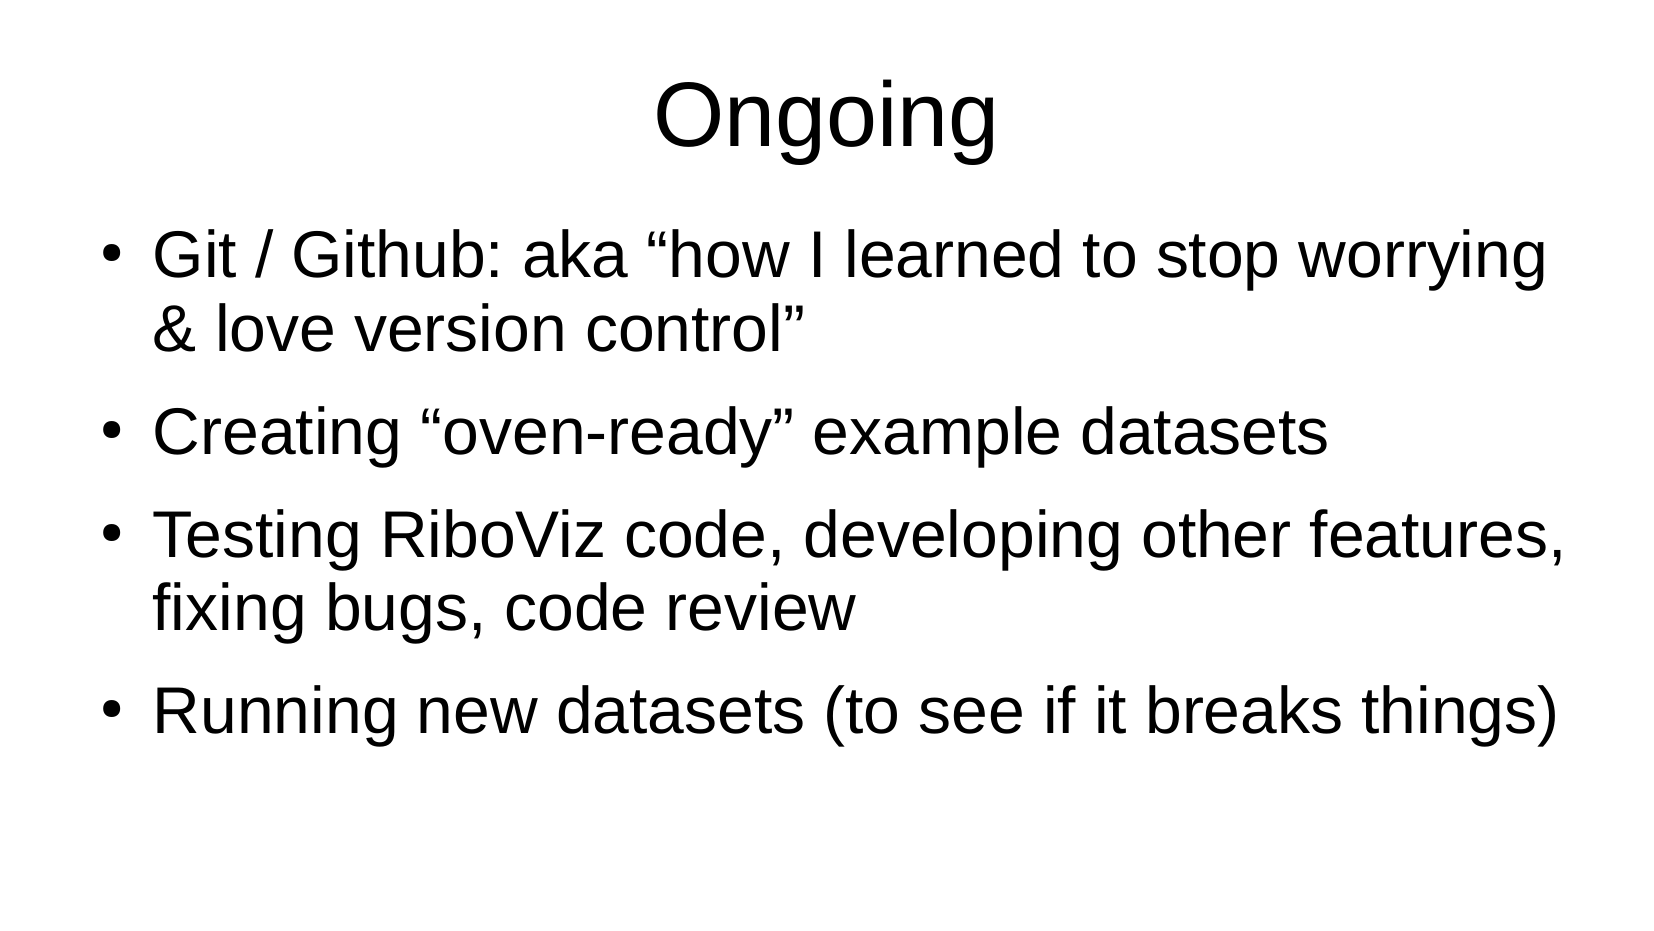

# Ongoing
Git / Github: aka “how I learned to stop worrying & love version control”
Creating “oven-ready” example datasets
Testing RiboViz code, developing other features, fixing bugs, code review
Running new datasets (to see if it breaks things)